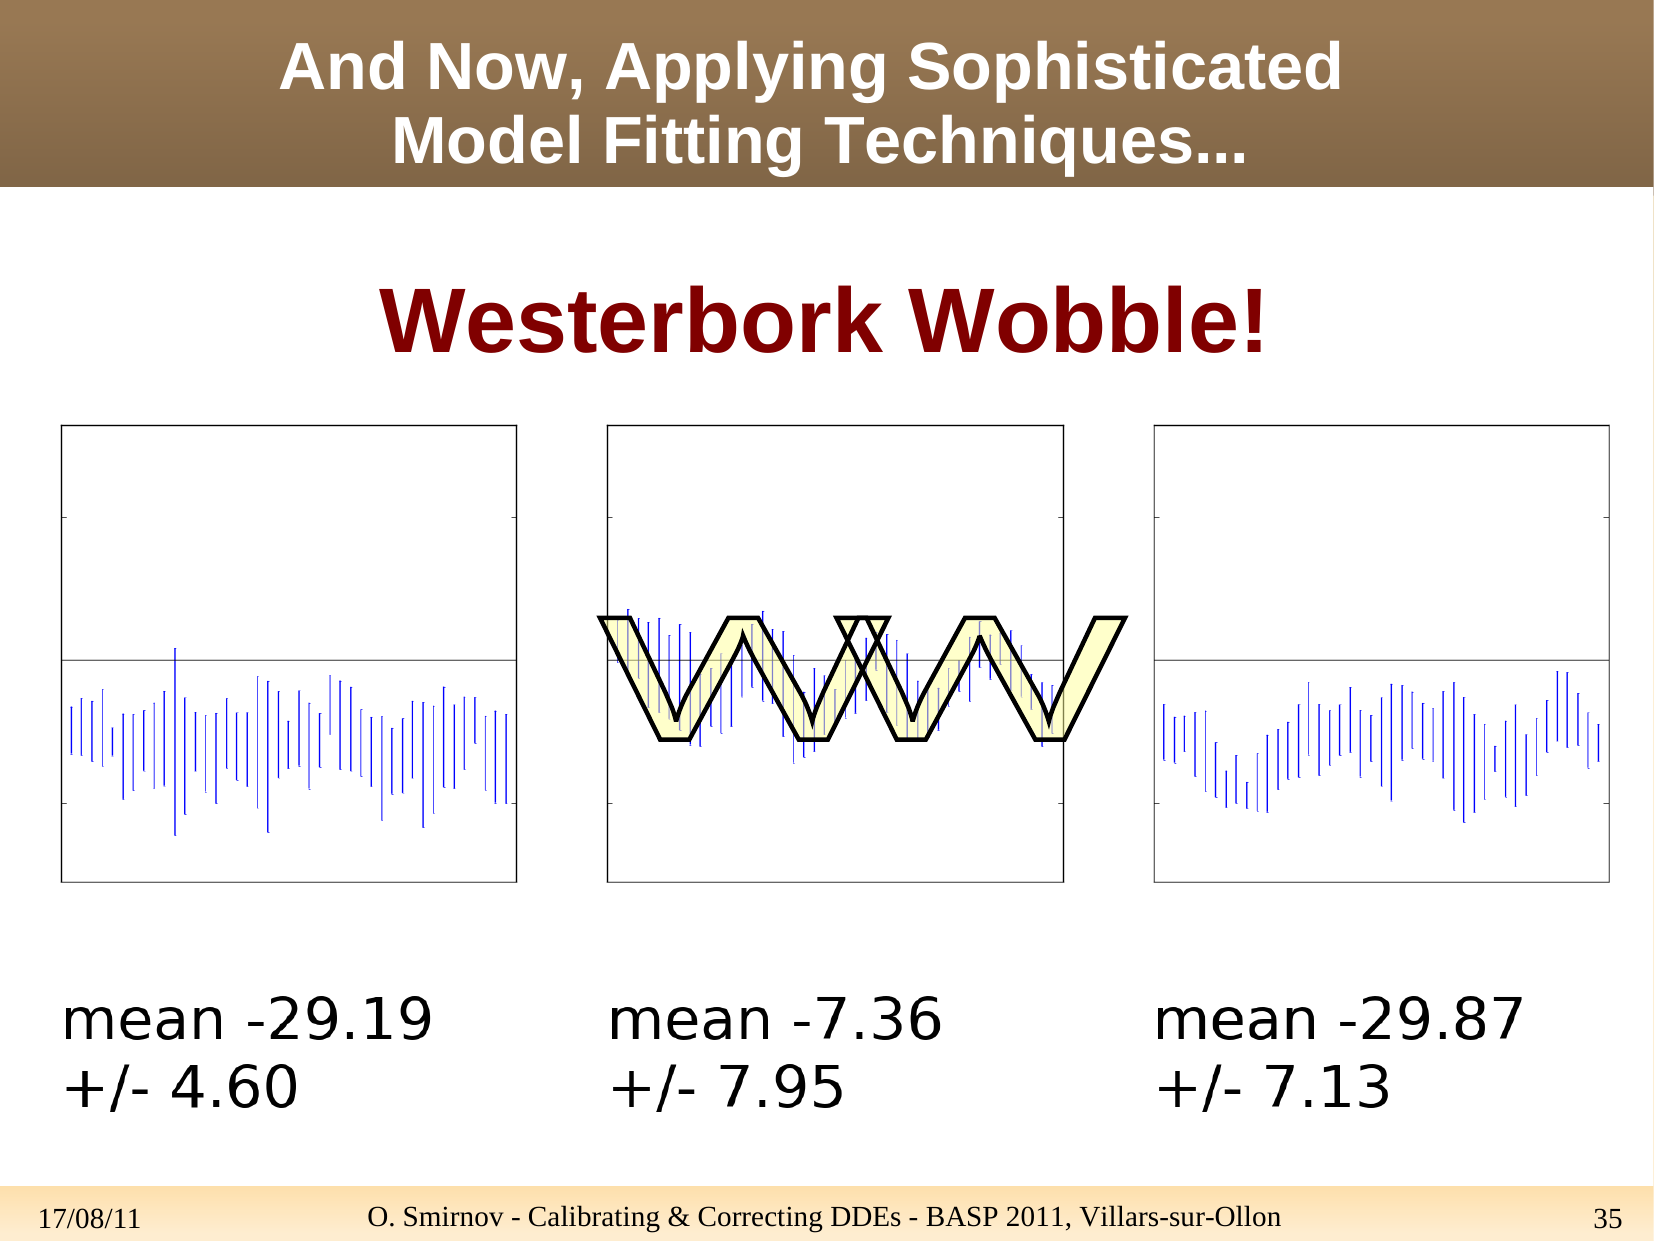

# And Now, Applying Sophisticated Model Fitting Techniques...
Westerbork Wobble!
WW
O. Smirnov - Calibrating & Correcting DDEs - BASP 2011, Villars-sur-Ollon
17/08/11
35